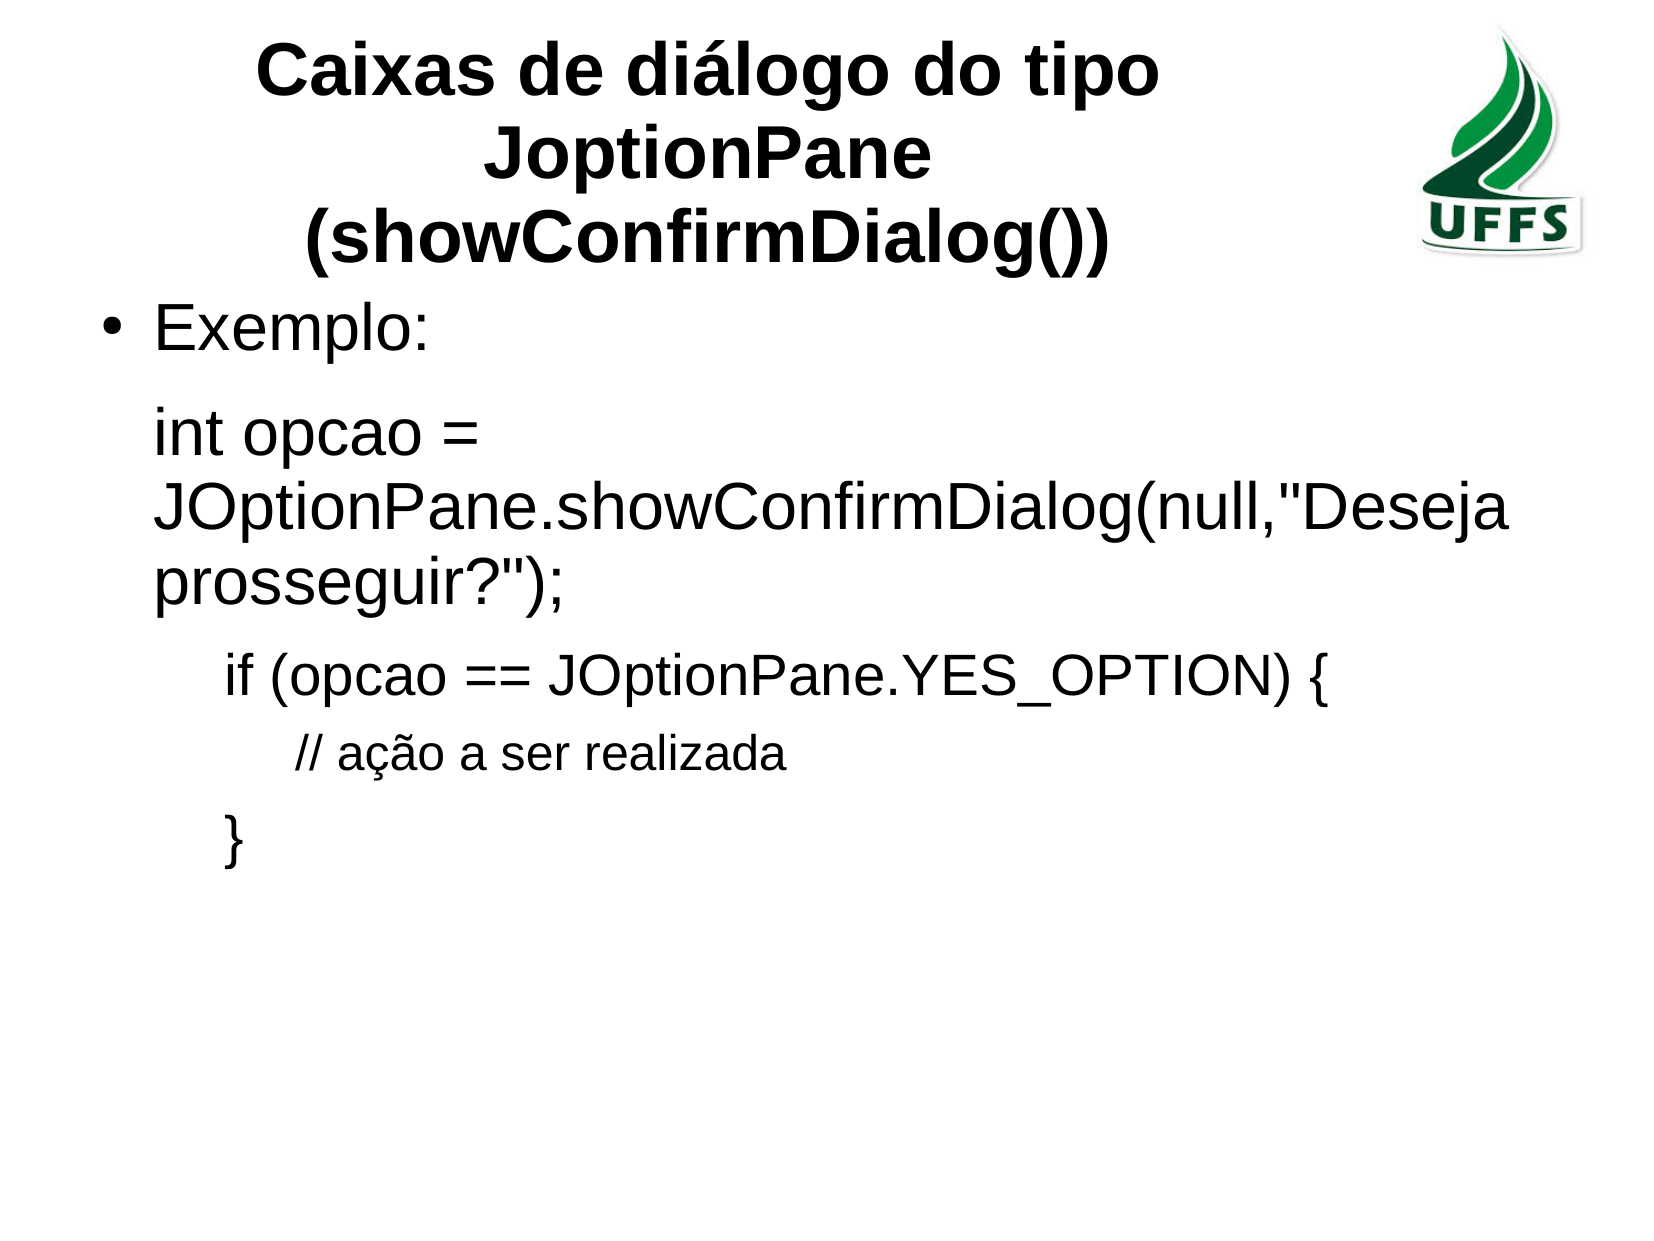

# Caixas de diálogo do tipo JoptionPane (showConfirmDialog())
Exemplo:
int opcao = JOptionPane.showConfirmDialog(null,"Deseja prosseguir?");
if (opcao == JOptionPane.YES_OPTION) {
// ação a ser realizada
}